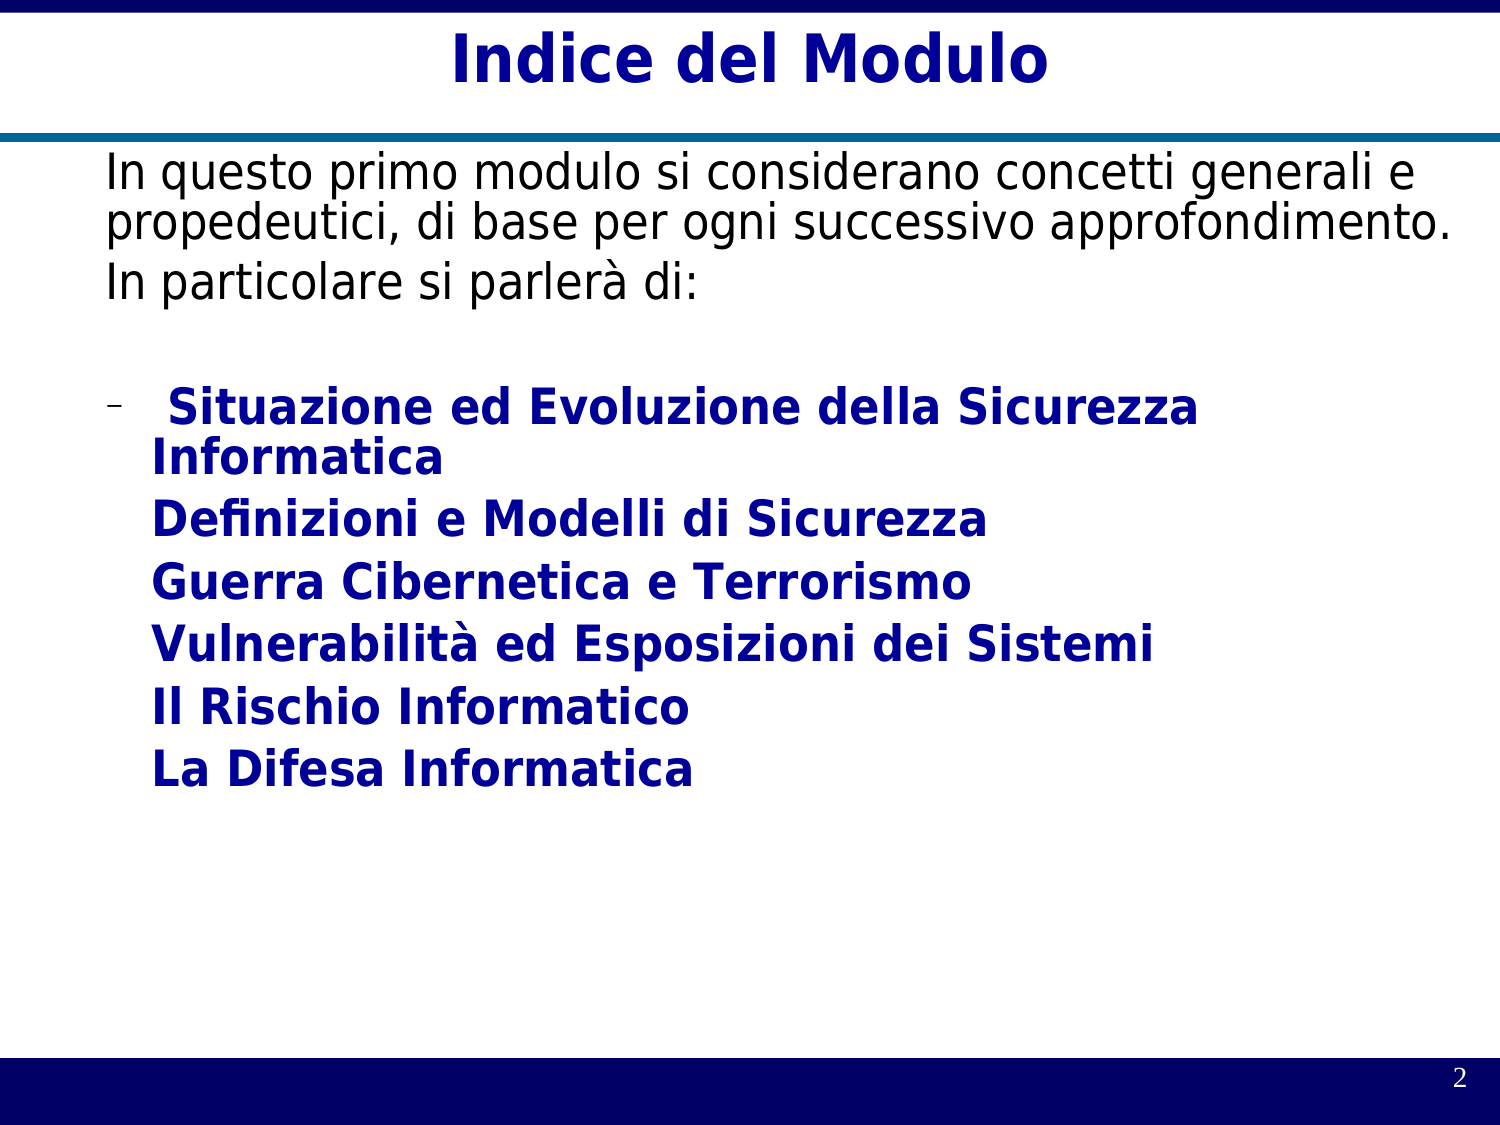

# Indice del Modulo
In questo primo modulo si considerano concetti generali e propedeutici, di base per ogni successivo approfondimento.
In particolare si parlerà di:
 Situazione ed Evoluzione della Sicurezza Informatica
Definizioni e Modelli di Sicurezza
Guerra Cibernetica e Terrorismo
Vulnerabilità ed Esposizioni dei Sistemi
Il Rischio Informatico
La Difesa Informatica